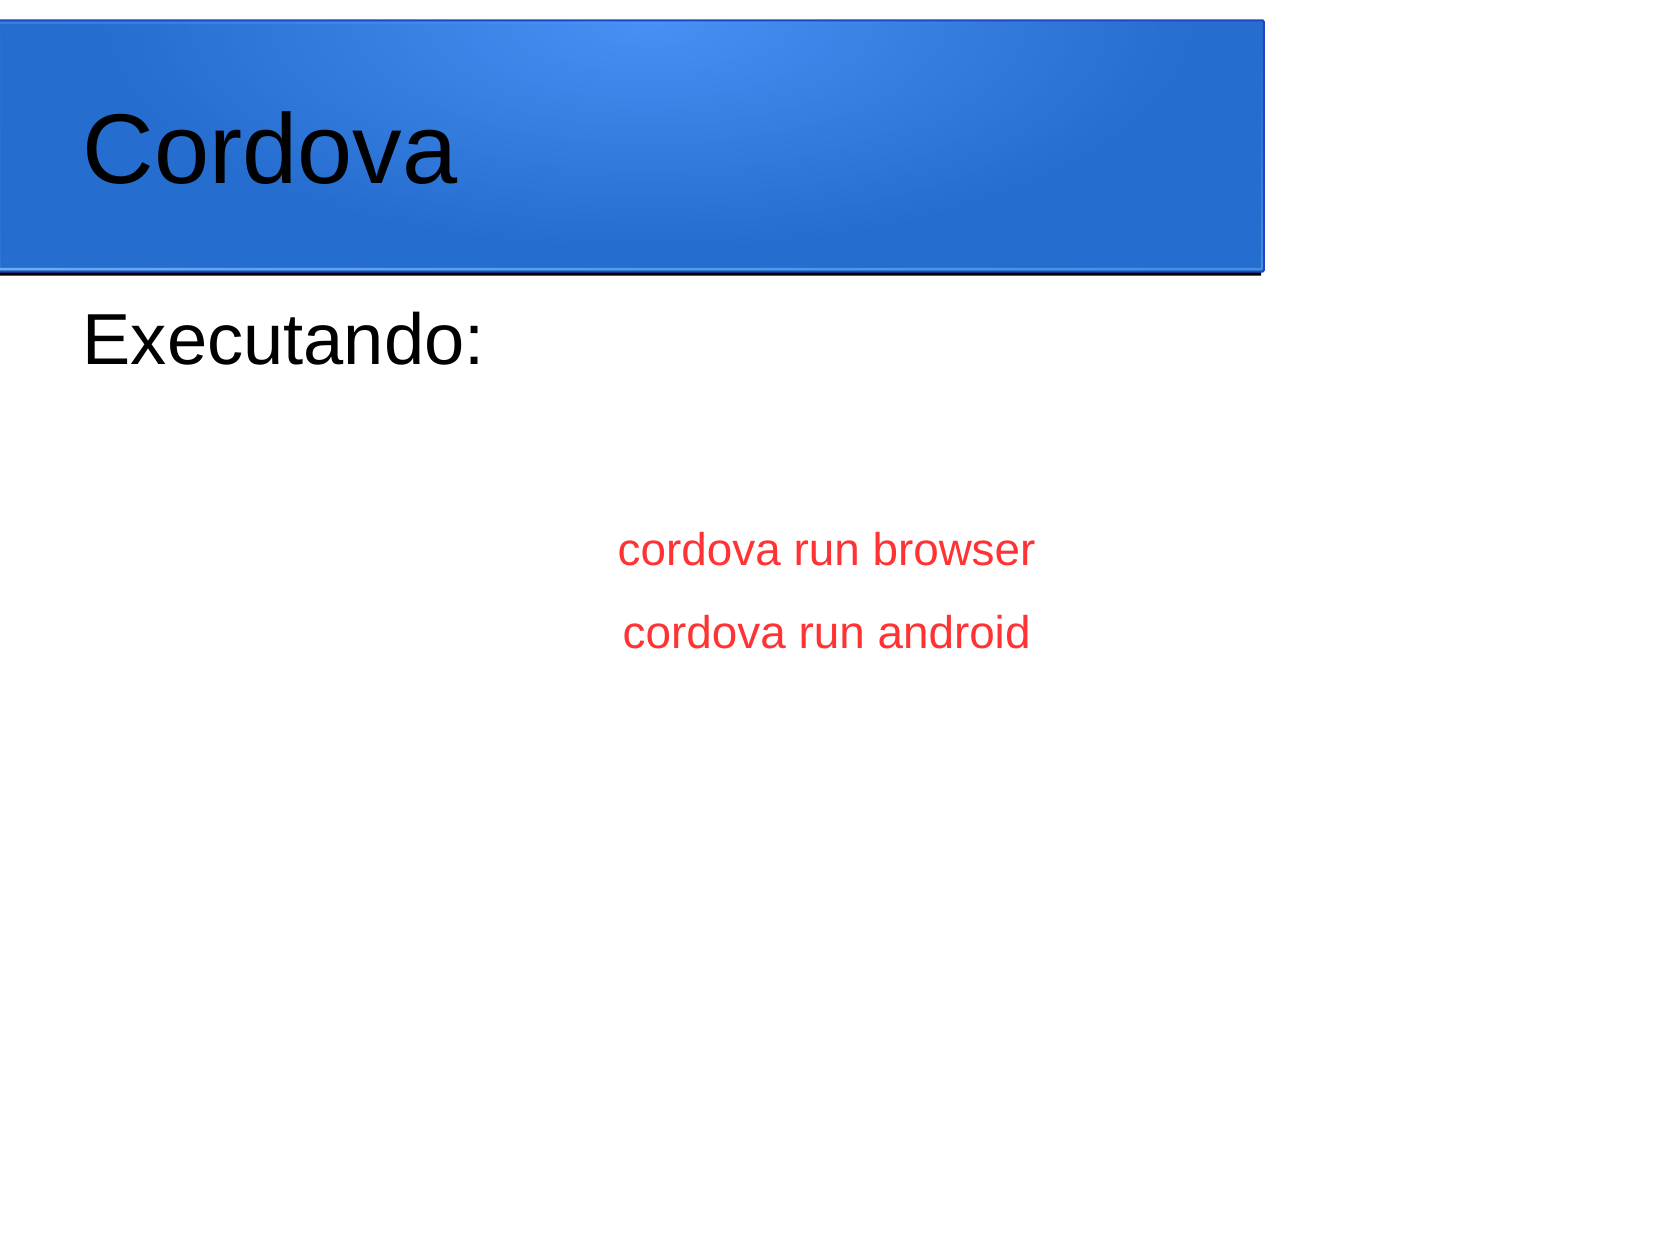

# Cordova
Executando:
cordova run browser
cordova run android